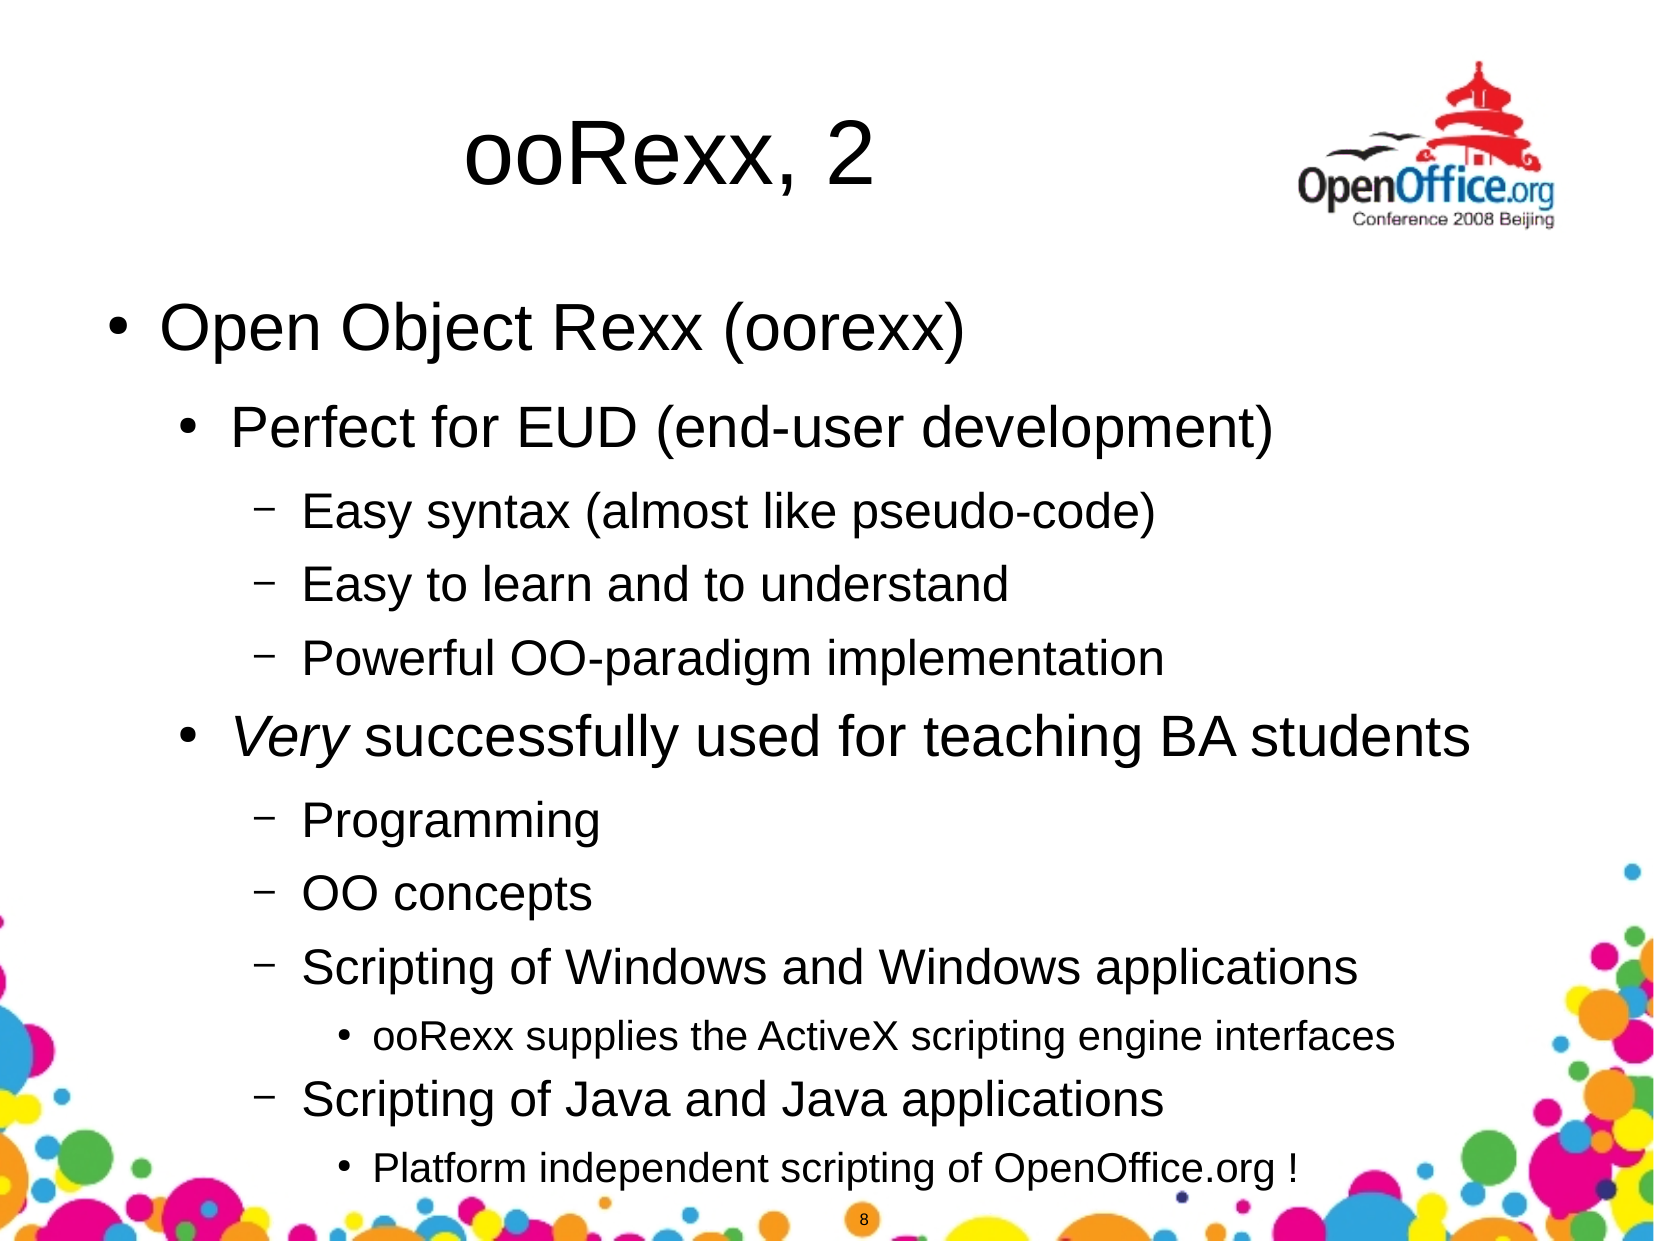

# ooRexx, 2
Open Object Rexx (oorexx)
Perfect for EUD (end-user development)
Easy syntax (almost like pseudo-code)
Easy to learn and to understand
Powerful OO-paradigm implementation
Very successfully used for teaching BA students
Programming
OO concepts
Scripting of Windows and Windows applications
ooRexx supplies the ActiveX scripting engine interfaces
Scripting of Java and Java applications
Platform independent scripting of OpenOffice.org !
8